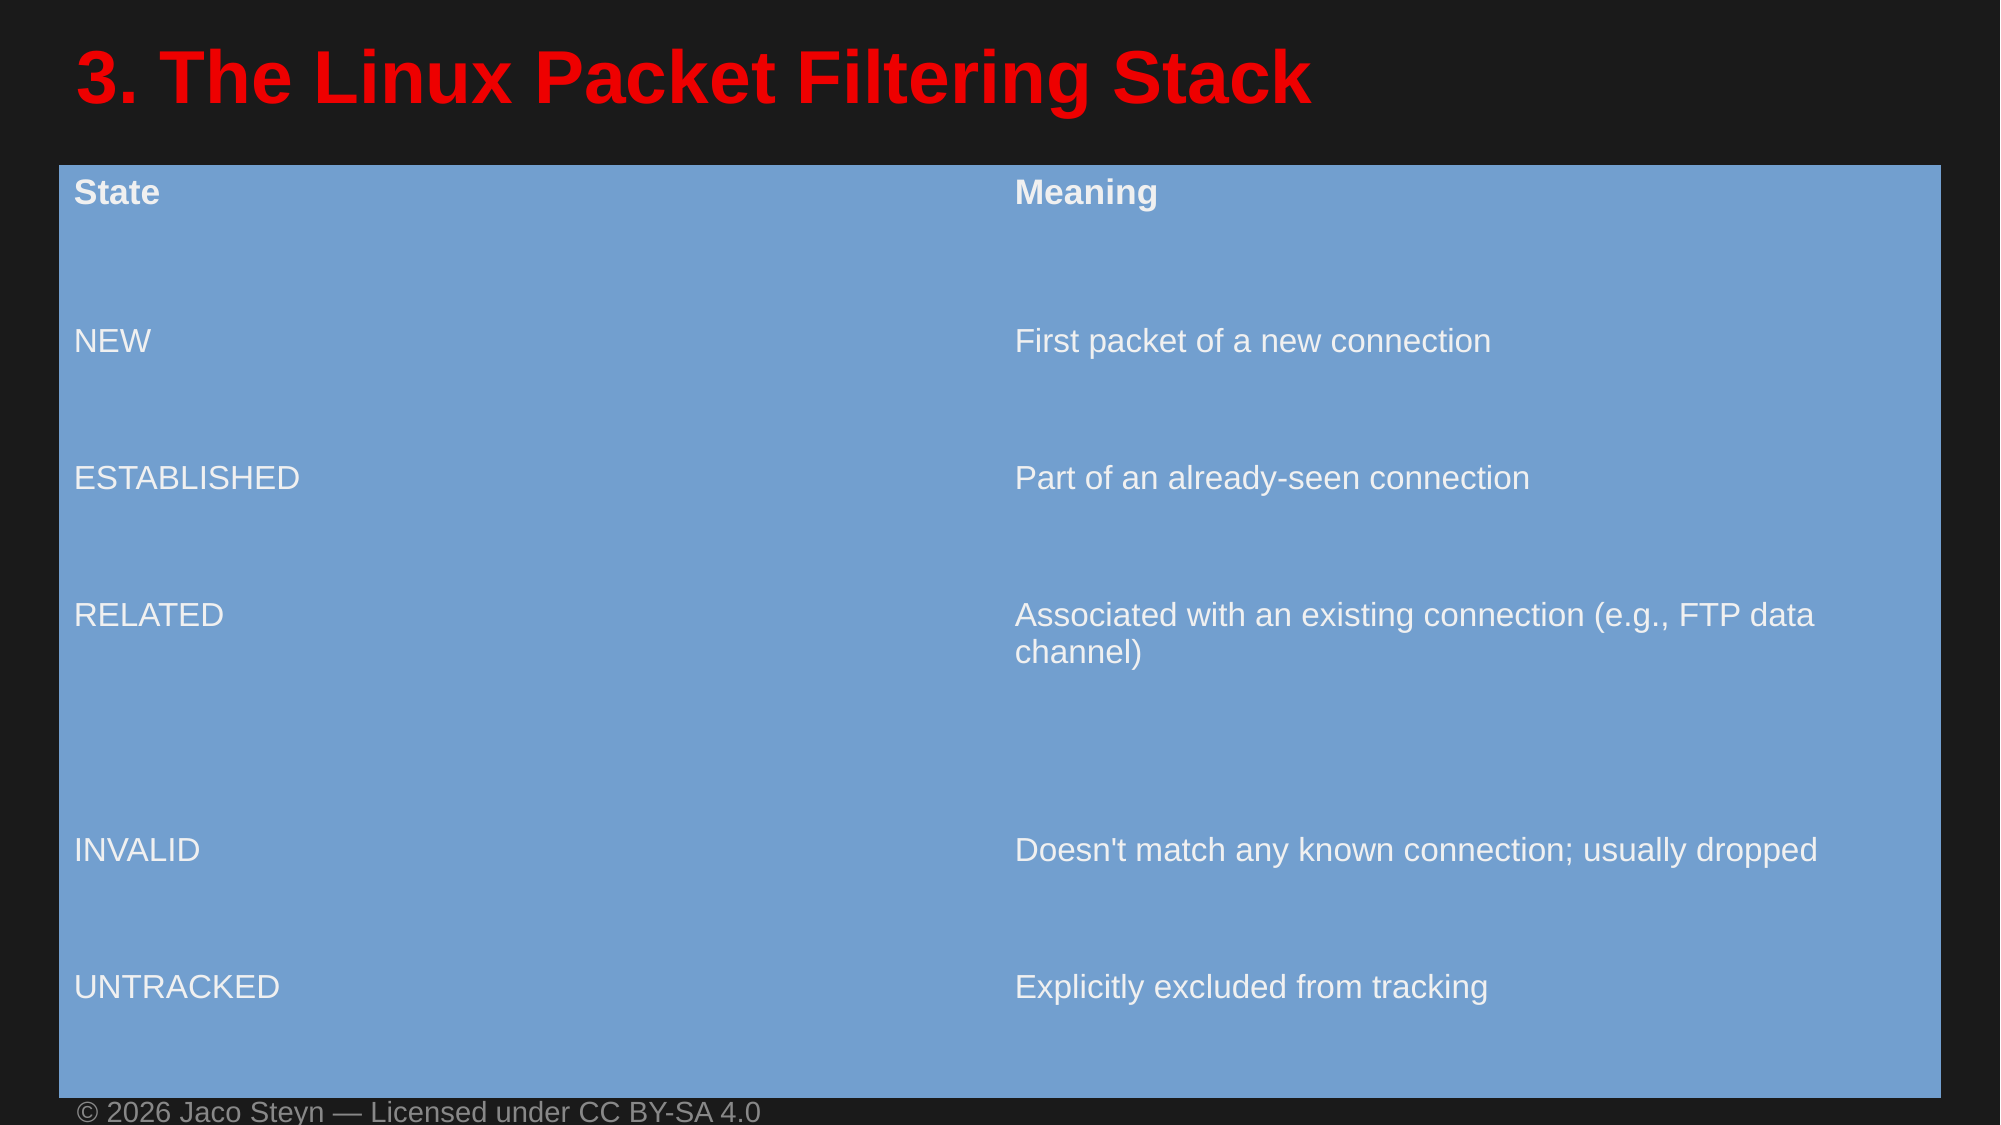

3. The Linux Packet Filtering Stack
| State | Meaning |
| --- | --- |
| NEW | First packet of a new connection |
| ESTABLISHED | Part of an already-seen connection |
| RELATED | Associated with an existing connection (e.g., FTP data channel) |
| INVALID | Doesn't match any known connection; usually dropped |
| UNTRACKED | Explicitly excluded from tracking |
© 2026 Jaco Steyn — Licensed under CC BY-SA 4.0